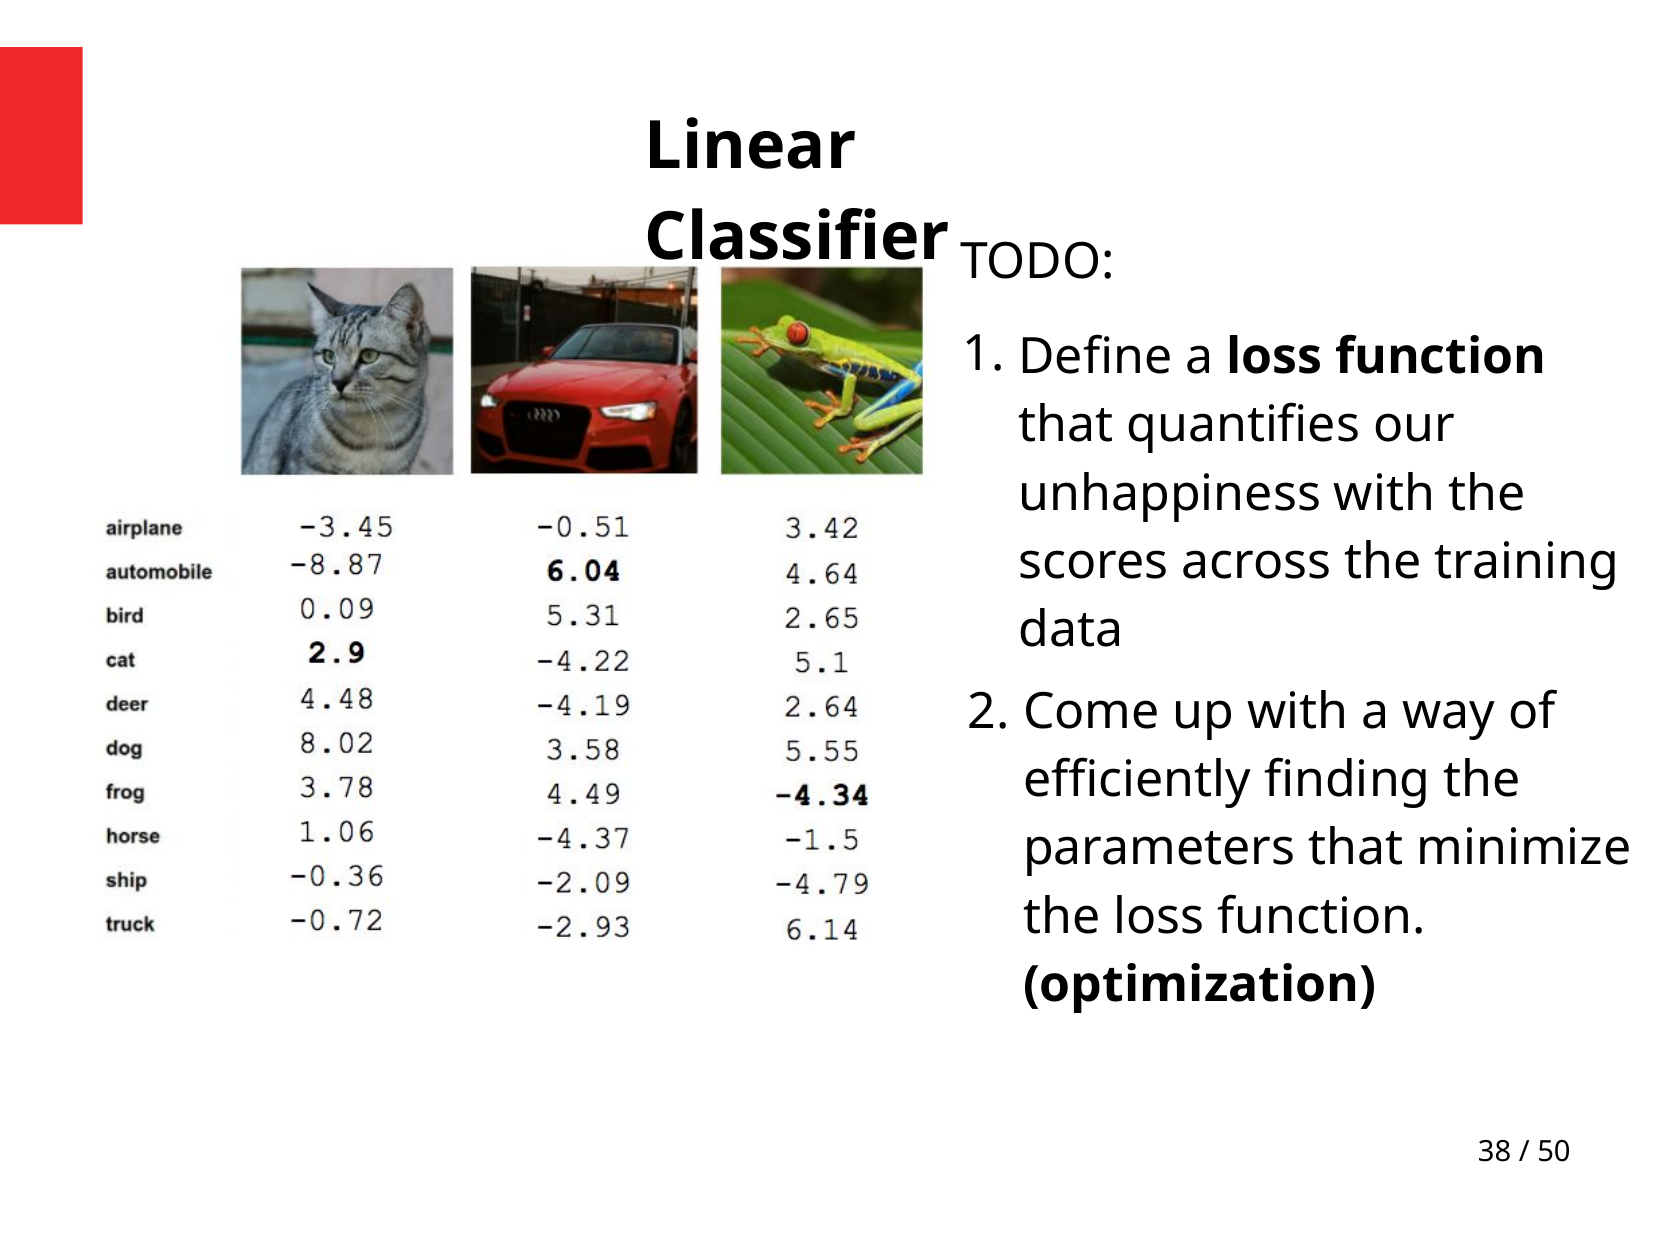

Linear Classifier
TODO:
1.
Define a loss function
that quantifies our
unhappiness with the
scores across the training
data
2.
Come up with a way of
efficiently finding the
parameters that minimize
the loss function.
(optimization)
38